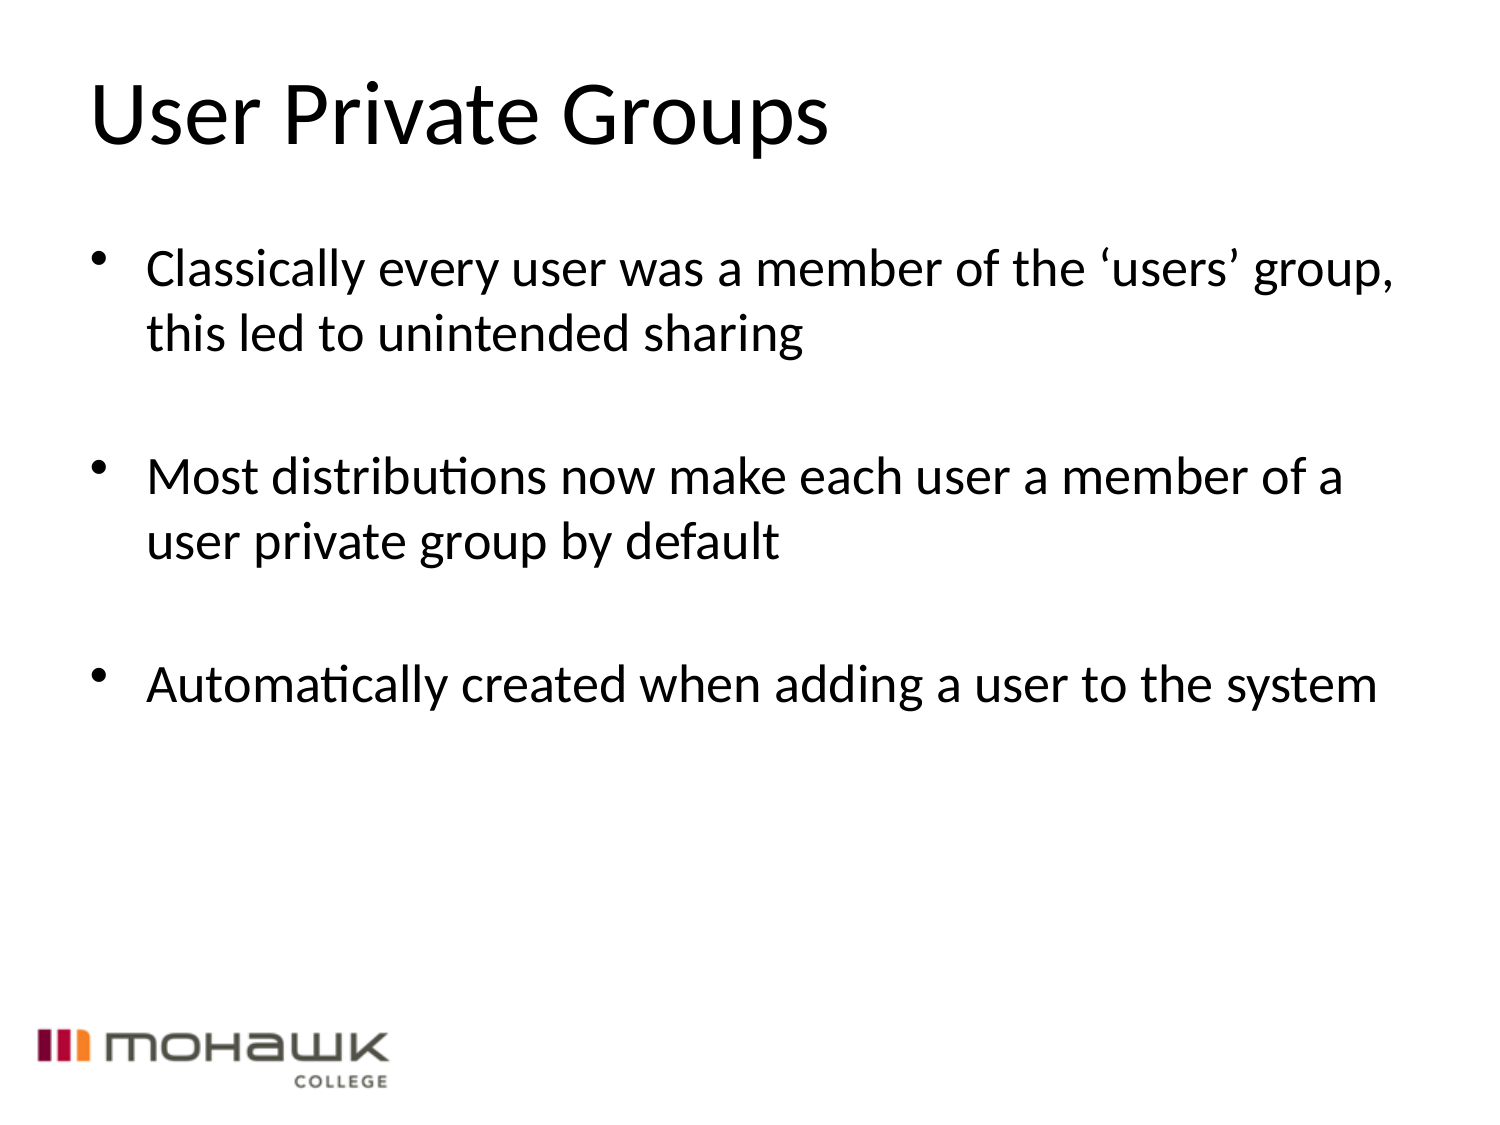

# User Private Groups
Classically every user was a member of the ‘users’ group, this led to unintended sharing
Most distributions now make each user a member of a user private group by default
Automatically created when adding a user to the system